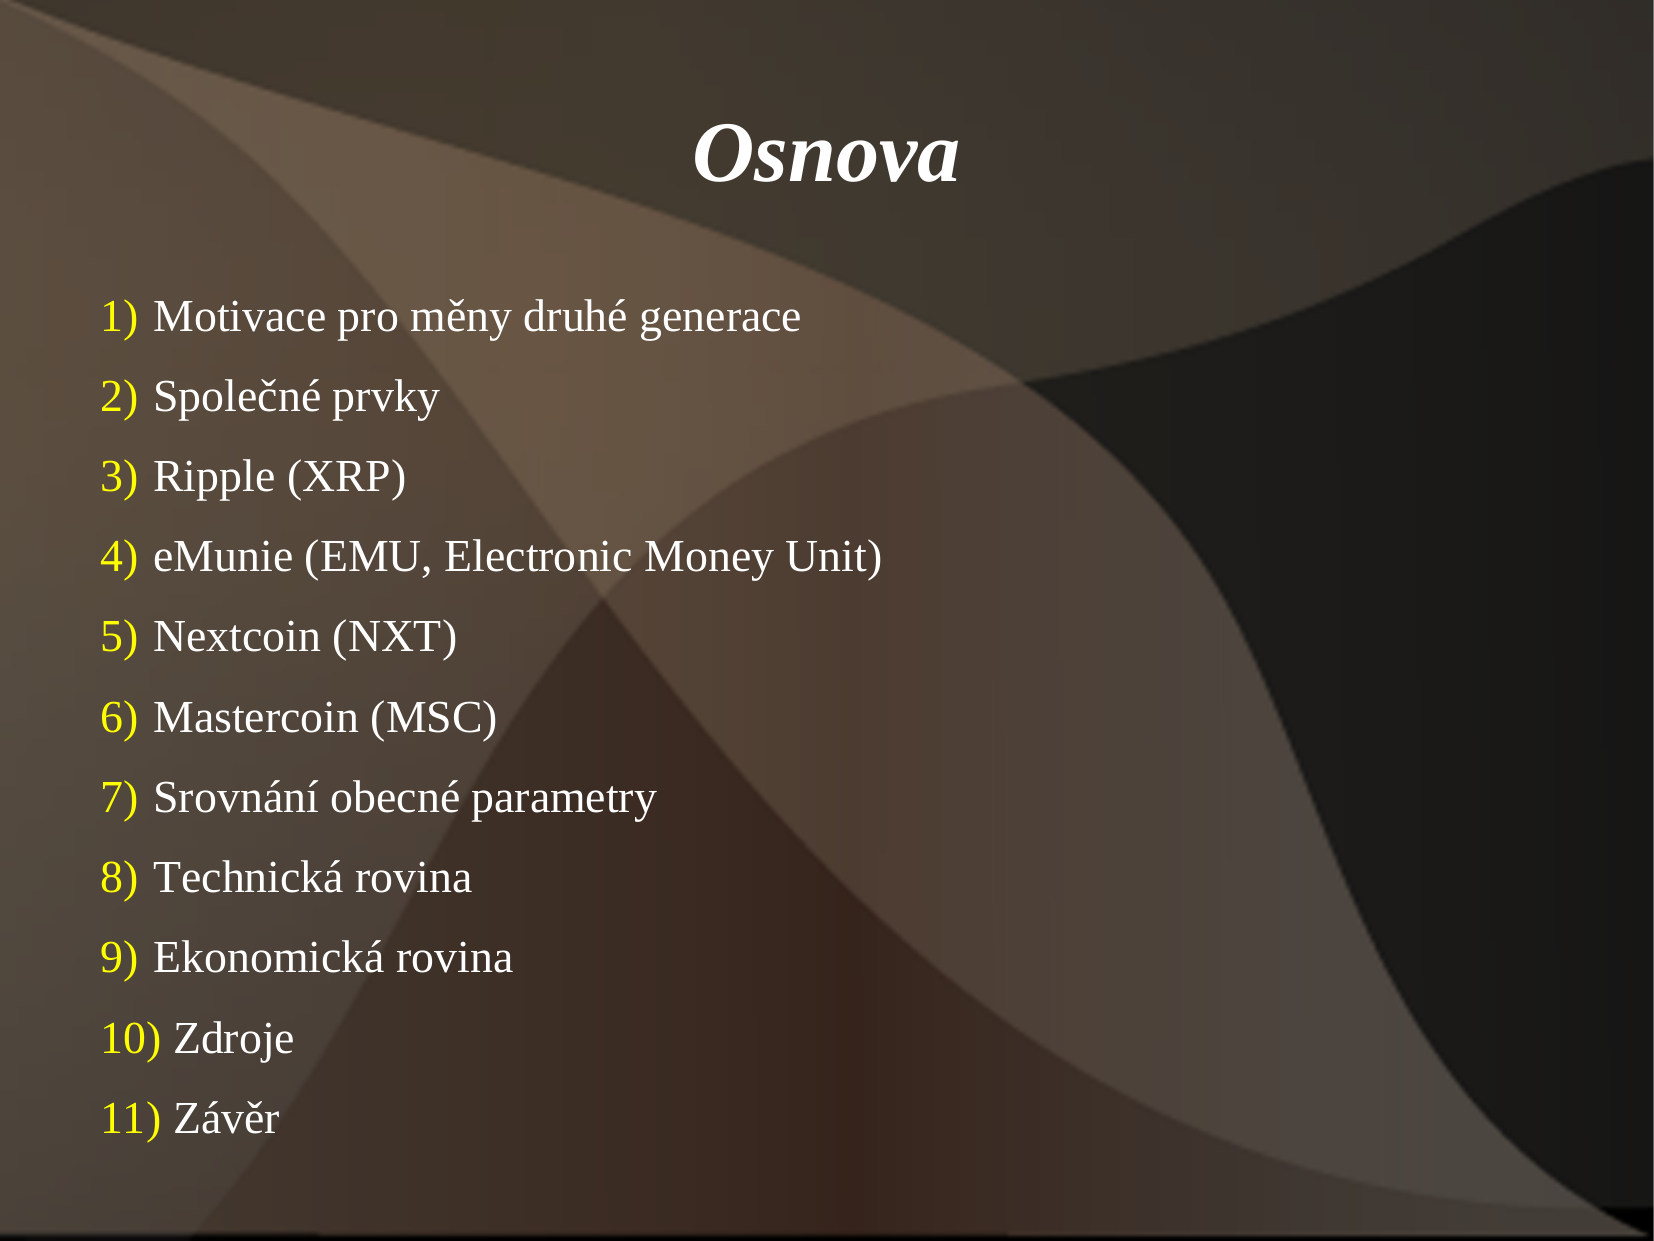

# Osnova
Motivace pro měny druhé generace
Společné prvky
Ripple (XRP)
eMunie (EMU, Electronic Money Unit)
Nextcoin (NXT)
Mastercoin (MSC)
Srovnání obecné parametry
Technická rovina
Ekonomická rovina
 Zdroje
 Závěr